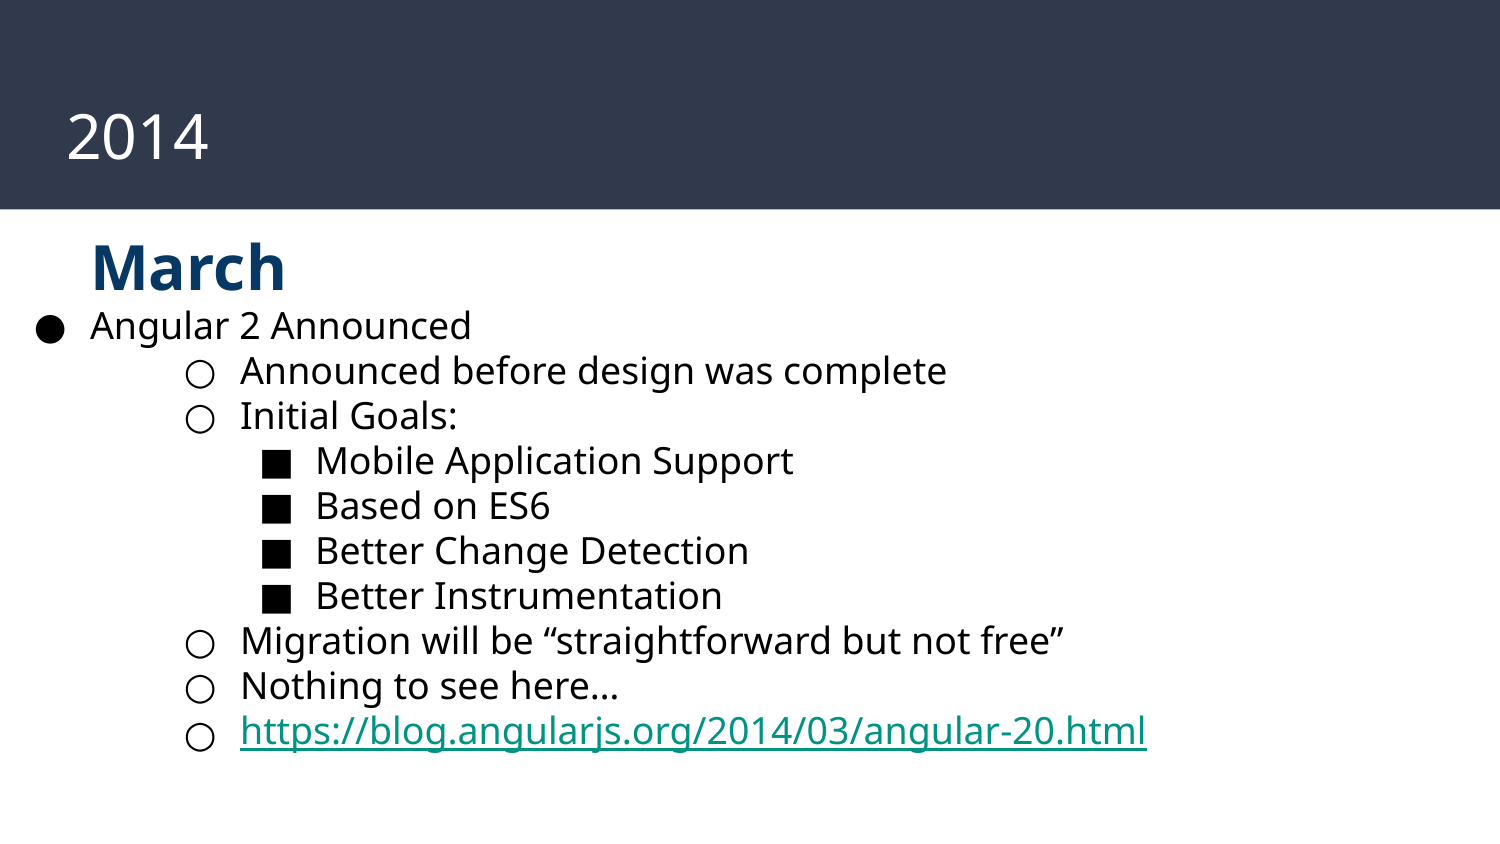

# 2014
March
Angular 2 Announced
Announced before design was complete
Initial Goals:
Mobile Application Support
Based on ES6
Better Change Detection
Better Instrumentation
Migration will be “straightforward but not free”
Nothing to see here…
https://blog.angularjs.org/2014/03/angular-20.html